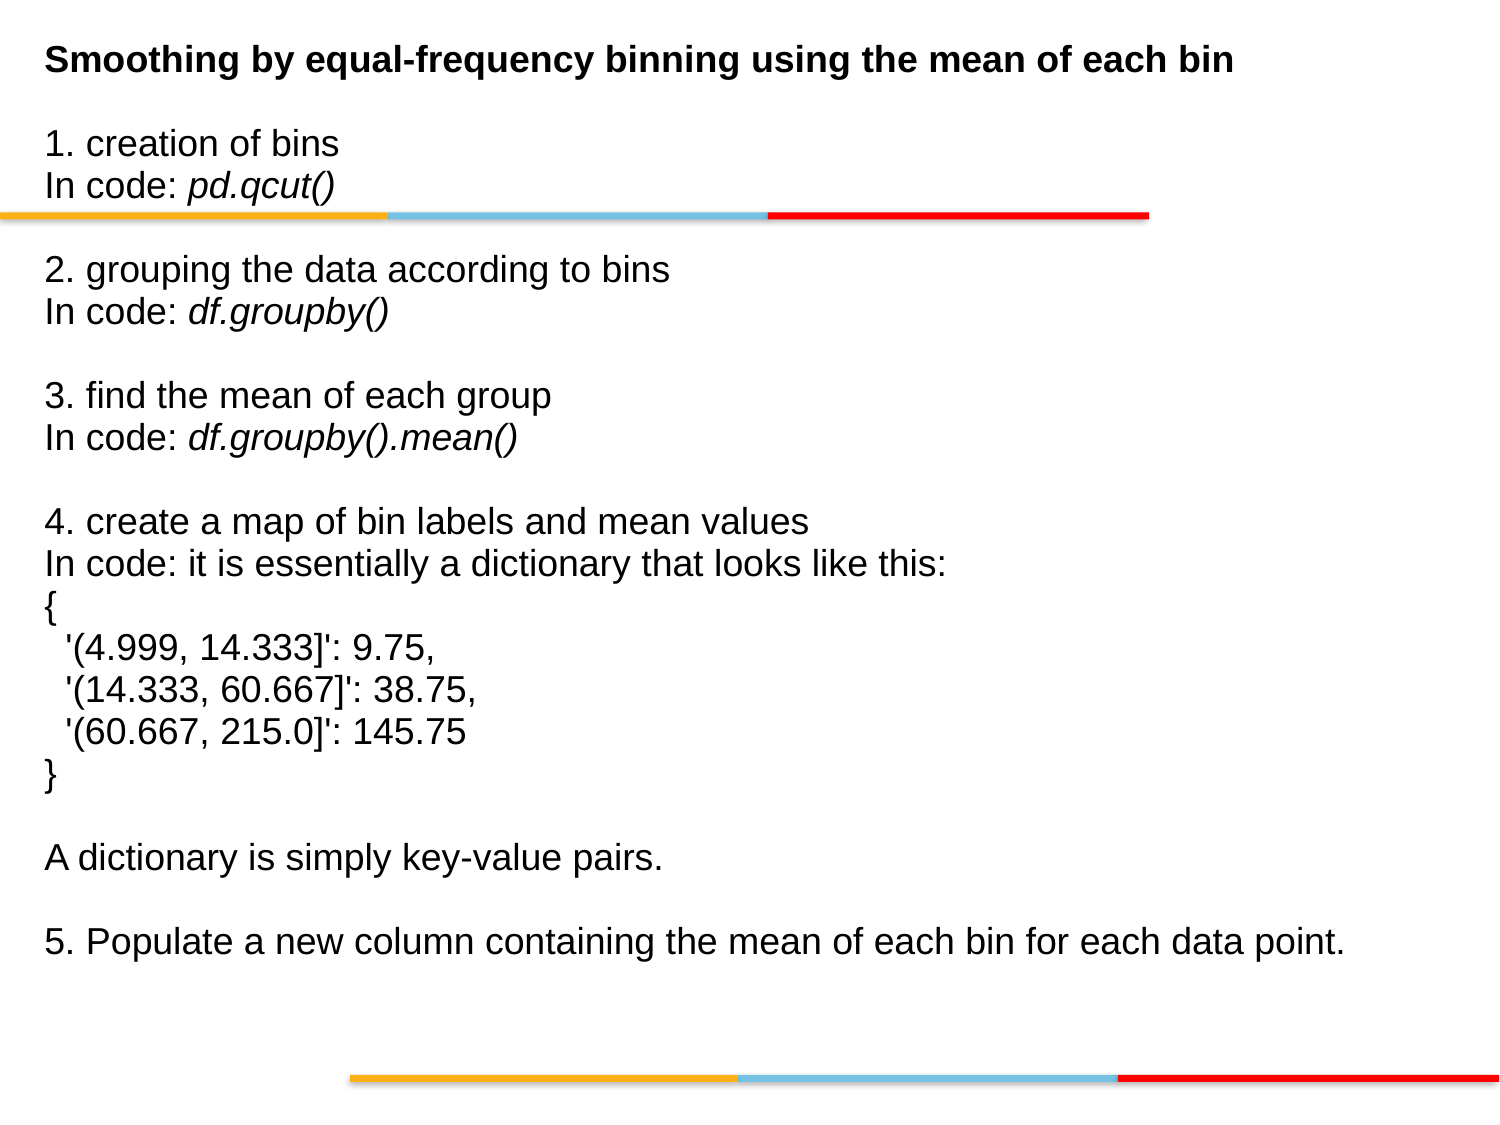

Smoothing by equal-frequency binning using the mean of each bin
1. creation of bins
In code: pd.qcut()
2. grouping the data according to bins
In code: df.groupby()
3. find the mean of each group
In code: df.groupby().mean()
4. create a map of bin labels and mean values
In code: it is essentially a dictionary that looks like this:
{
 '(4.999, 14.333]': 9.75,
 '(14.333, 60.667]': 38.75,
 '(60.667, 215.0]': 145.75
}
A dictionary is simply key-value pairs.
5. Populate a new column containing the mean of each bin for each data point.